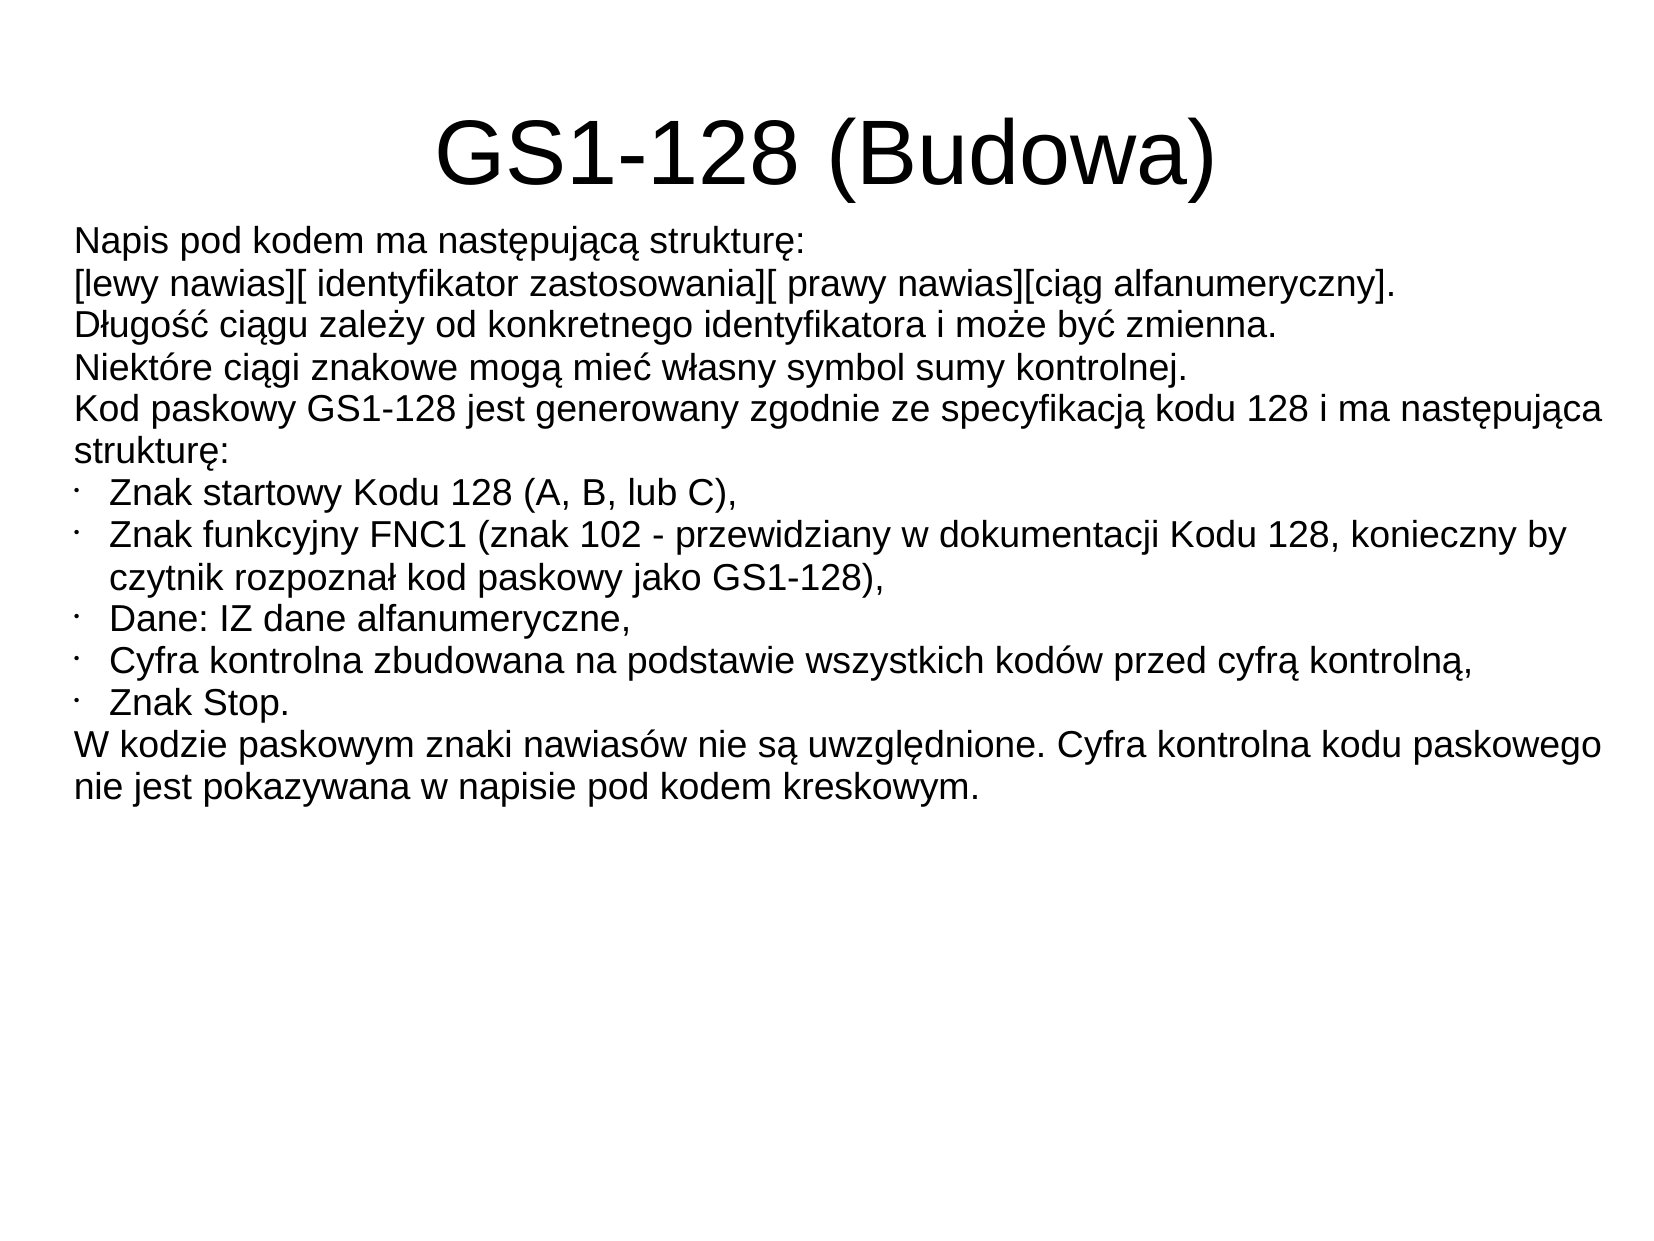

# GS1-128 (Budowa)
Napis pod kodem ma następującą strukturę:
[lewy nawias][ identyfikator zastosowania][ prawy nawias][ciąg alfanumeryczny].
Długość ciągu zależy od konkretnego identyfikatora i może być zmienna.
Niektóre ciągi znakowe mogą mieć własny symbol sumy kontrolnej.
Kod paskowy GS1-128 jest generowany zgodnie ze specyfikacją kodu 128 i ma następująca strukturę:
Znak startowy Kodu 128 (A, B, lub C),
Znak funkcyjny FNC1 (znak 102 - przewidziany w dokumentacji Kodu 128, konieczny by czytnik rozpoznał kod paskowy jako GS1-128),
Dane: IZ dane alfanumeryczne,
Cyfra kontrolna zbudowana na podstawie wszystkich kodów przed cyfrą kontrolną,
Znak Stop.
W kodzie paskowym znaki nawiasów nie są uwzględnione. Cyfra kontrolna kodu paskowego nie jest pokazywana w napisie pod kodem kreskowym.